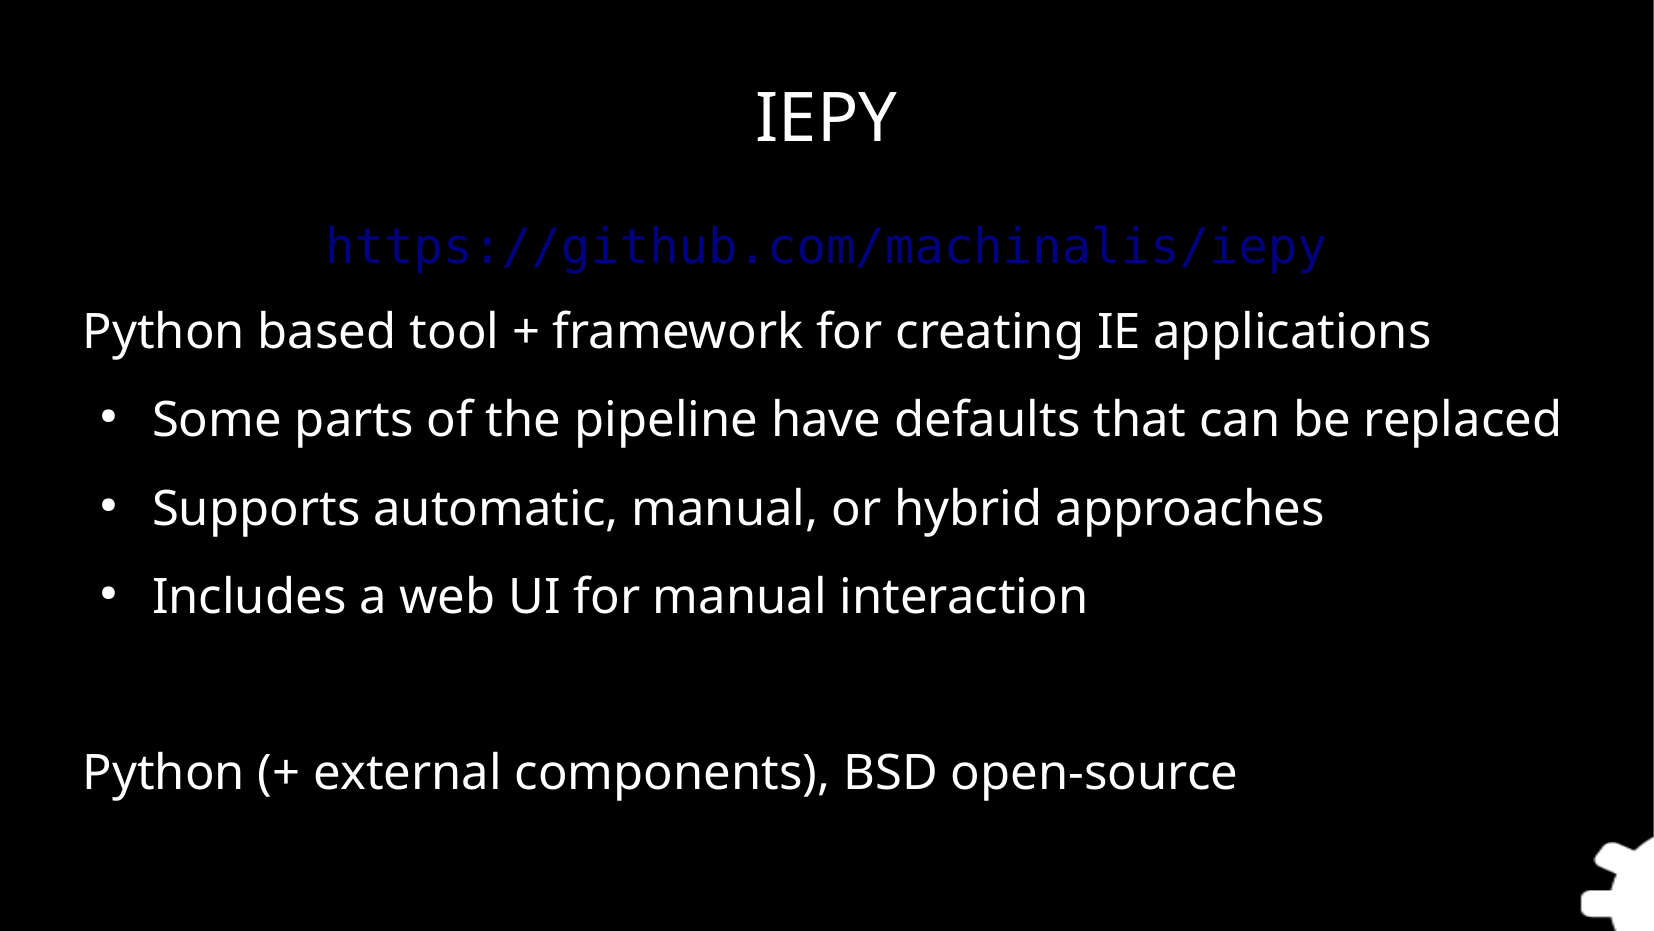

# IEPY
https://github.com/machinalis/iepy
Python based tool + framework for creating IE applications
Some parts of the pipeline have defaults that can be replaced
Supports automatic, manual, or hybrid approaches
Includes a web UI for manual interaction
Python (+ external components), BSD open-source